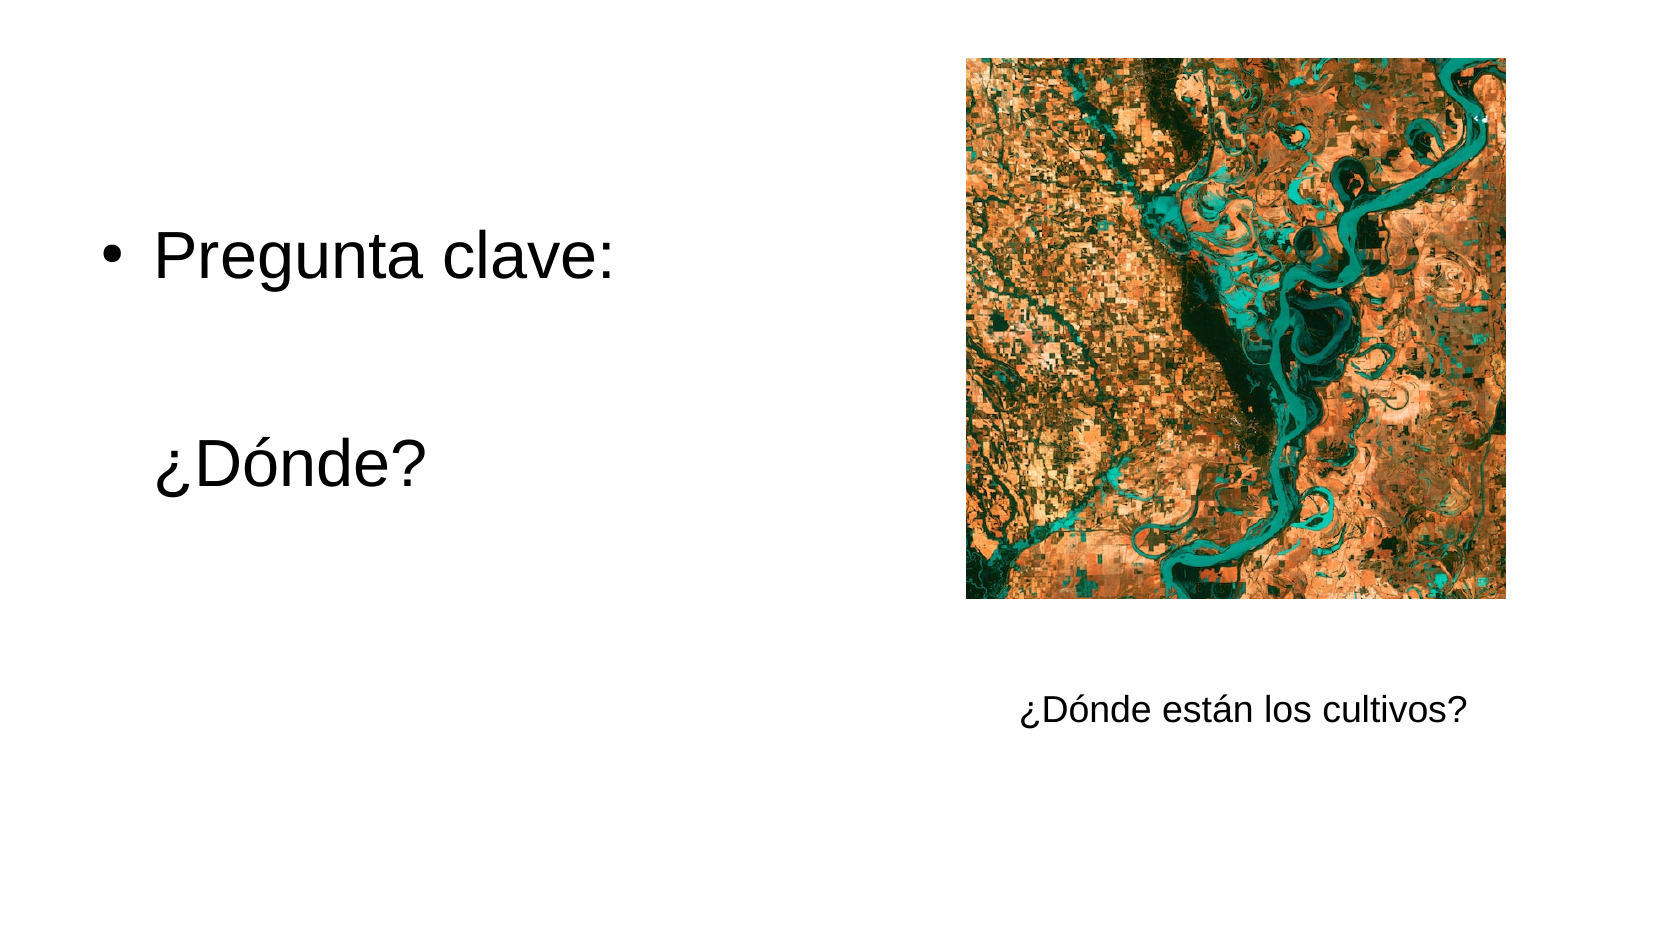

# Pregunta clave:
¿Dónde?
¿Dónde están los cultivos?